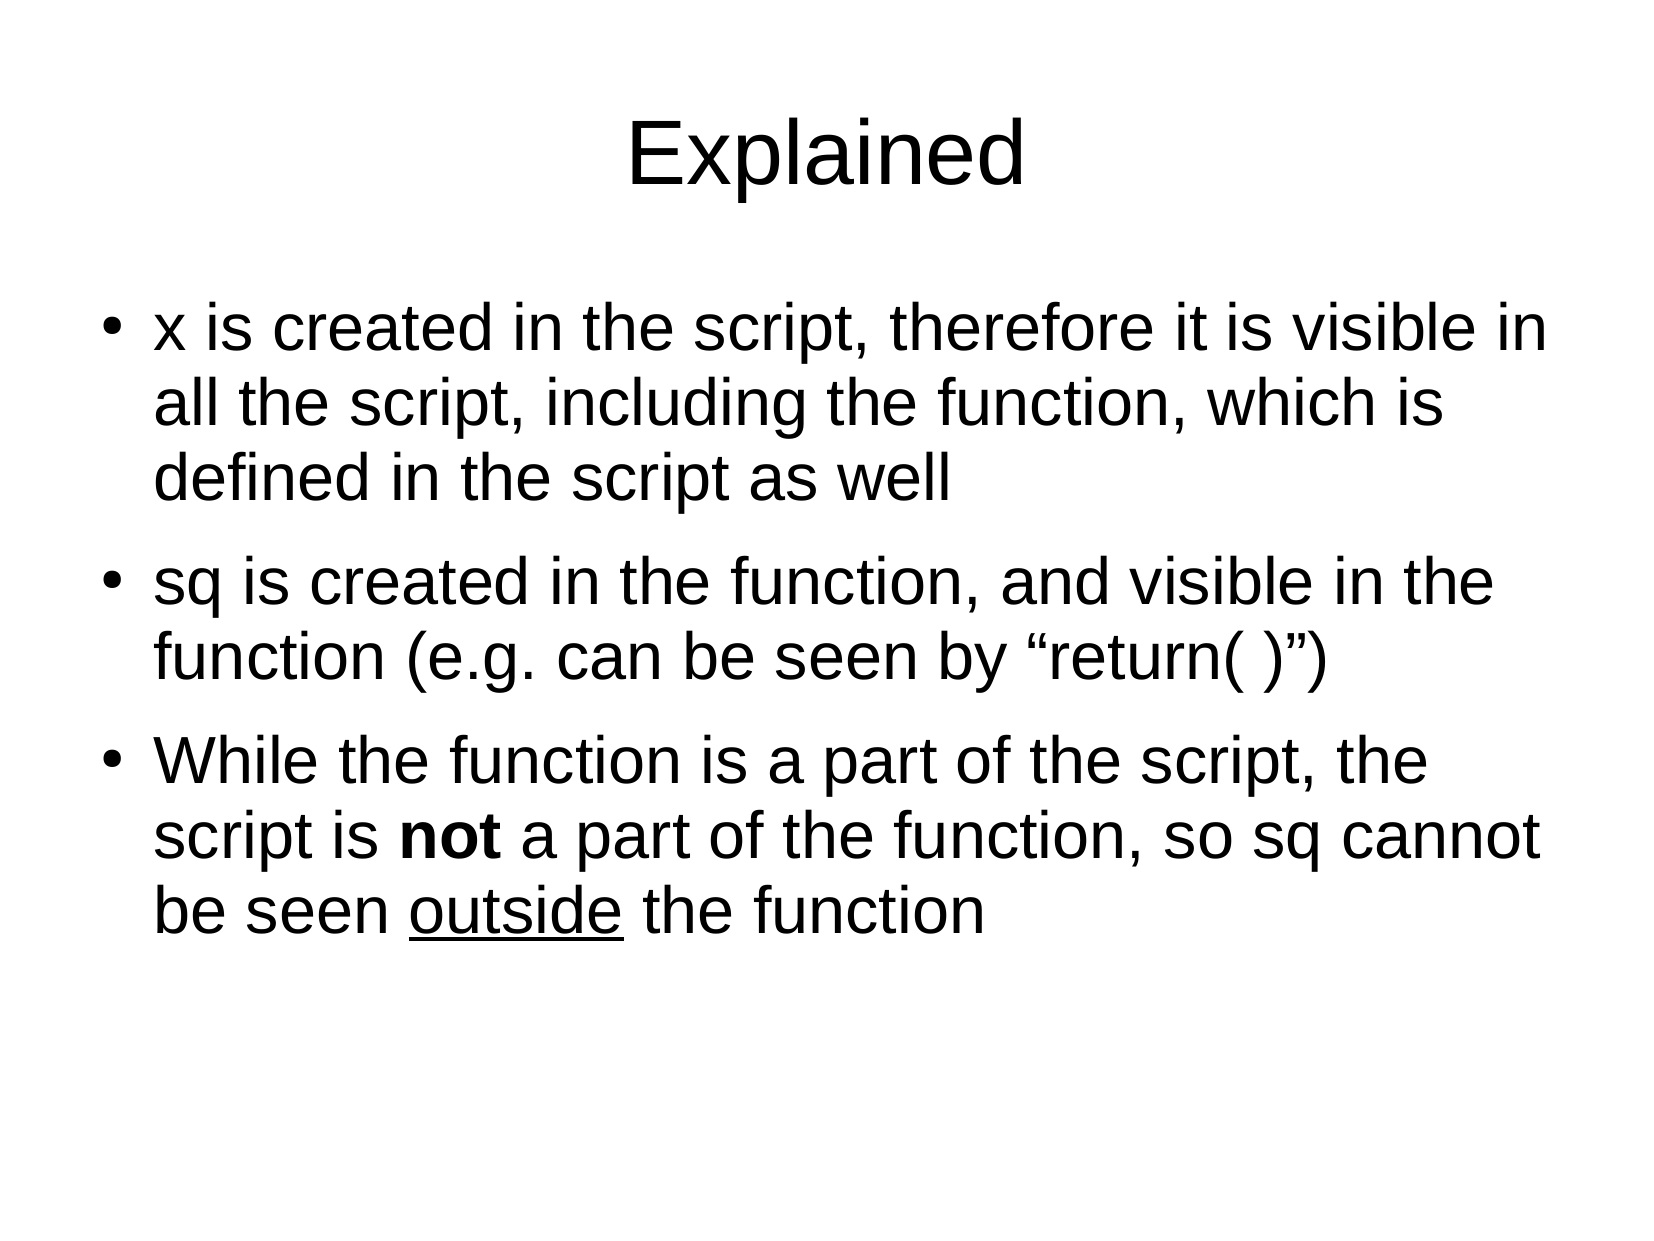

# Explained
x is created in the script, therefore it is visible in all the script, including the function, which is defined in the script as well
sq is created in the function, and visible in the function (e.g. can be seen by “return( )”)
While the function is a part of the script, the script is not a part of the function, so sq cannot be seen outside the function